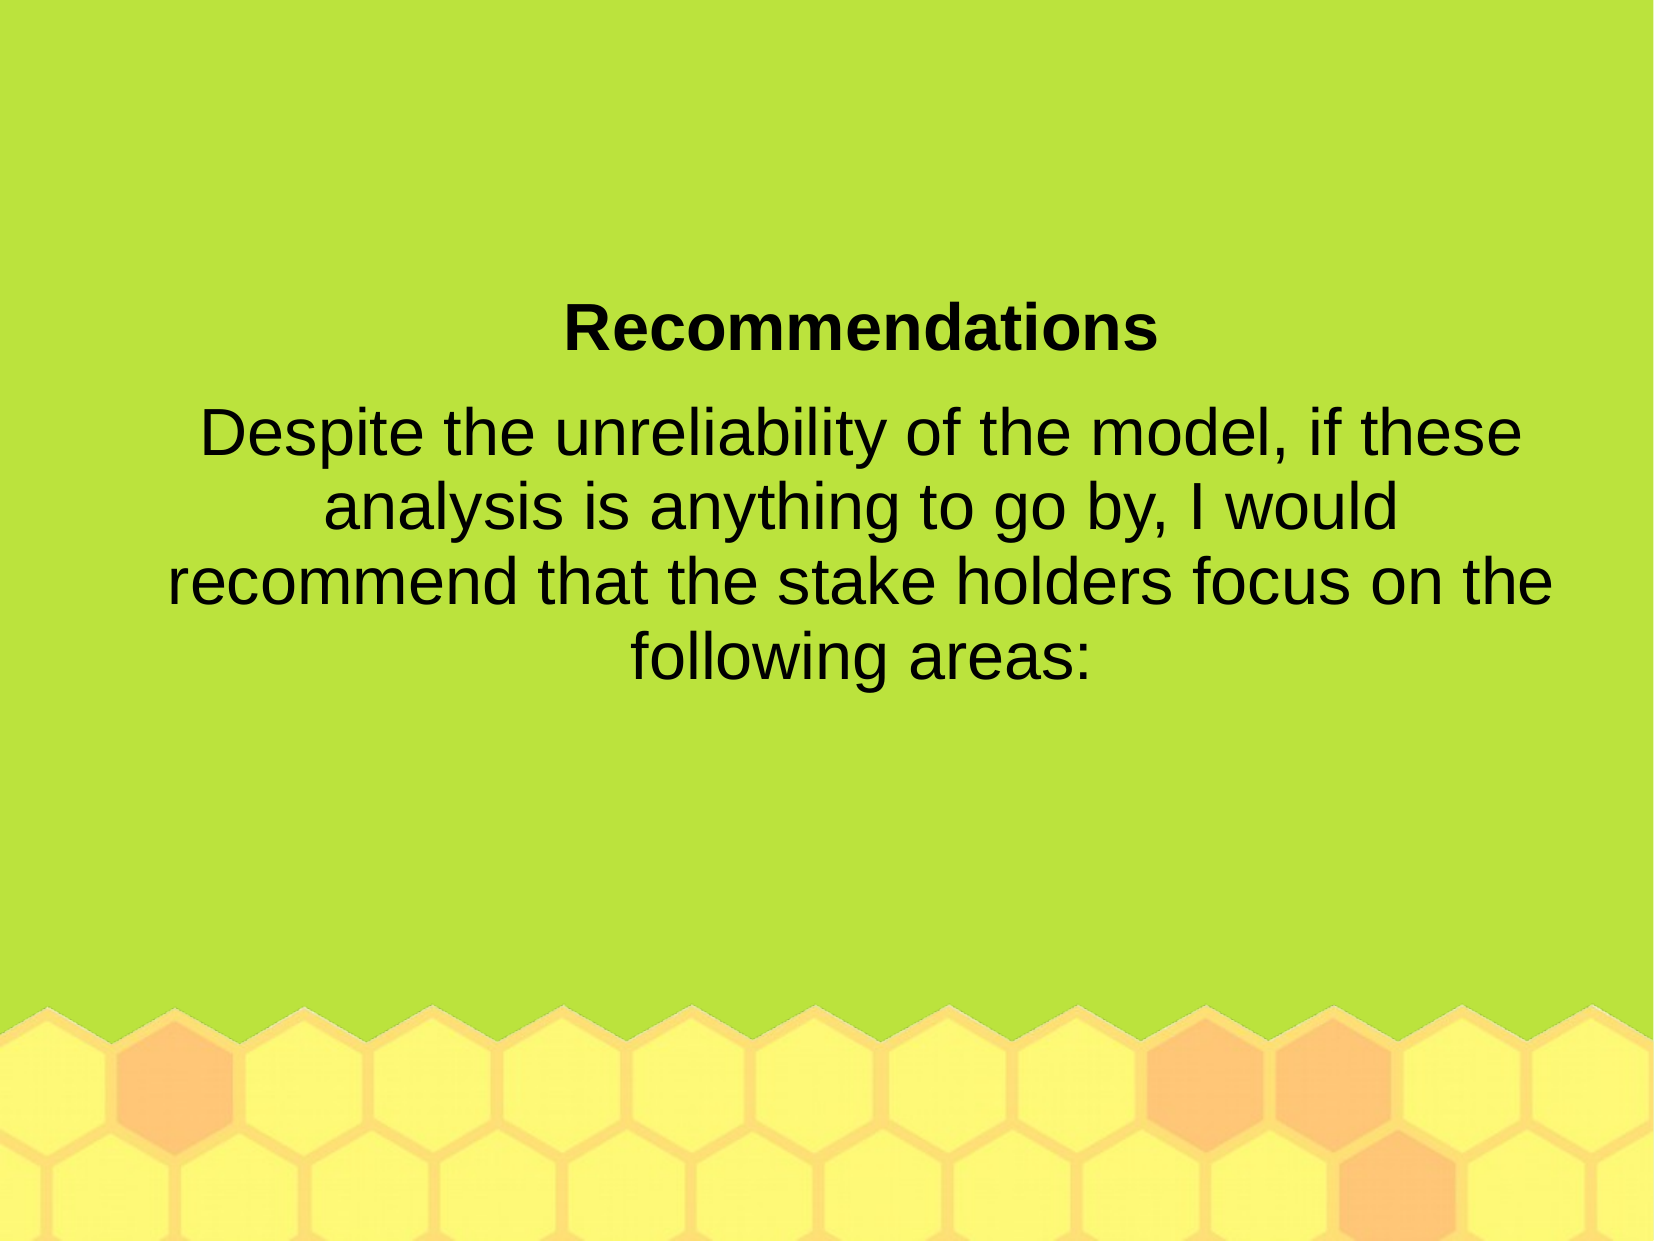

#
Recommendations
Despite the unreliability of the model, if these analysis is anything to go by, I would recommend that the stake holders focus on the following areas: